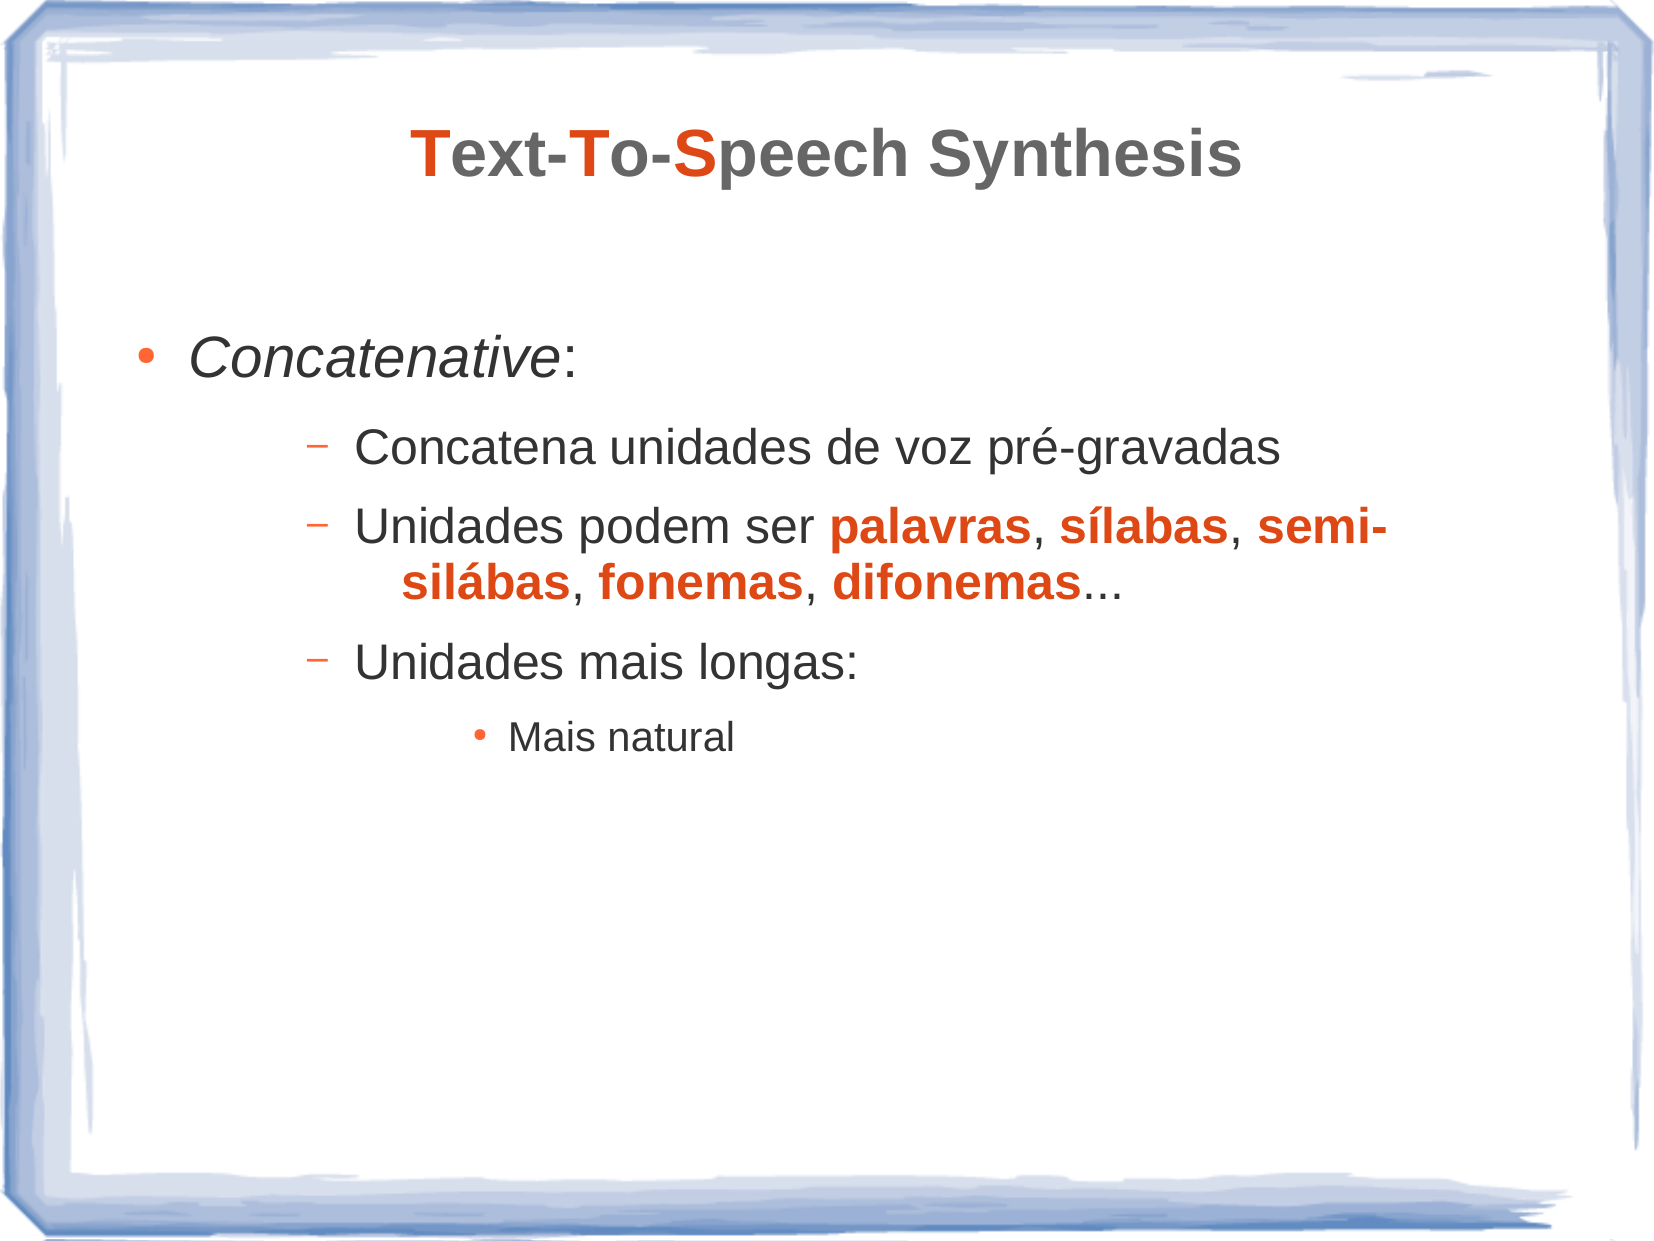

# Text-To-Speech Synthesis
Concatenative:
Concatena unidades de voz pré-gravadas
Unidades podem ser palavras, sílabas, semi-silábas, fonemas, difonemas...
Unidades mais longas:
Mais natural